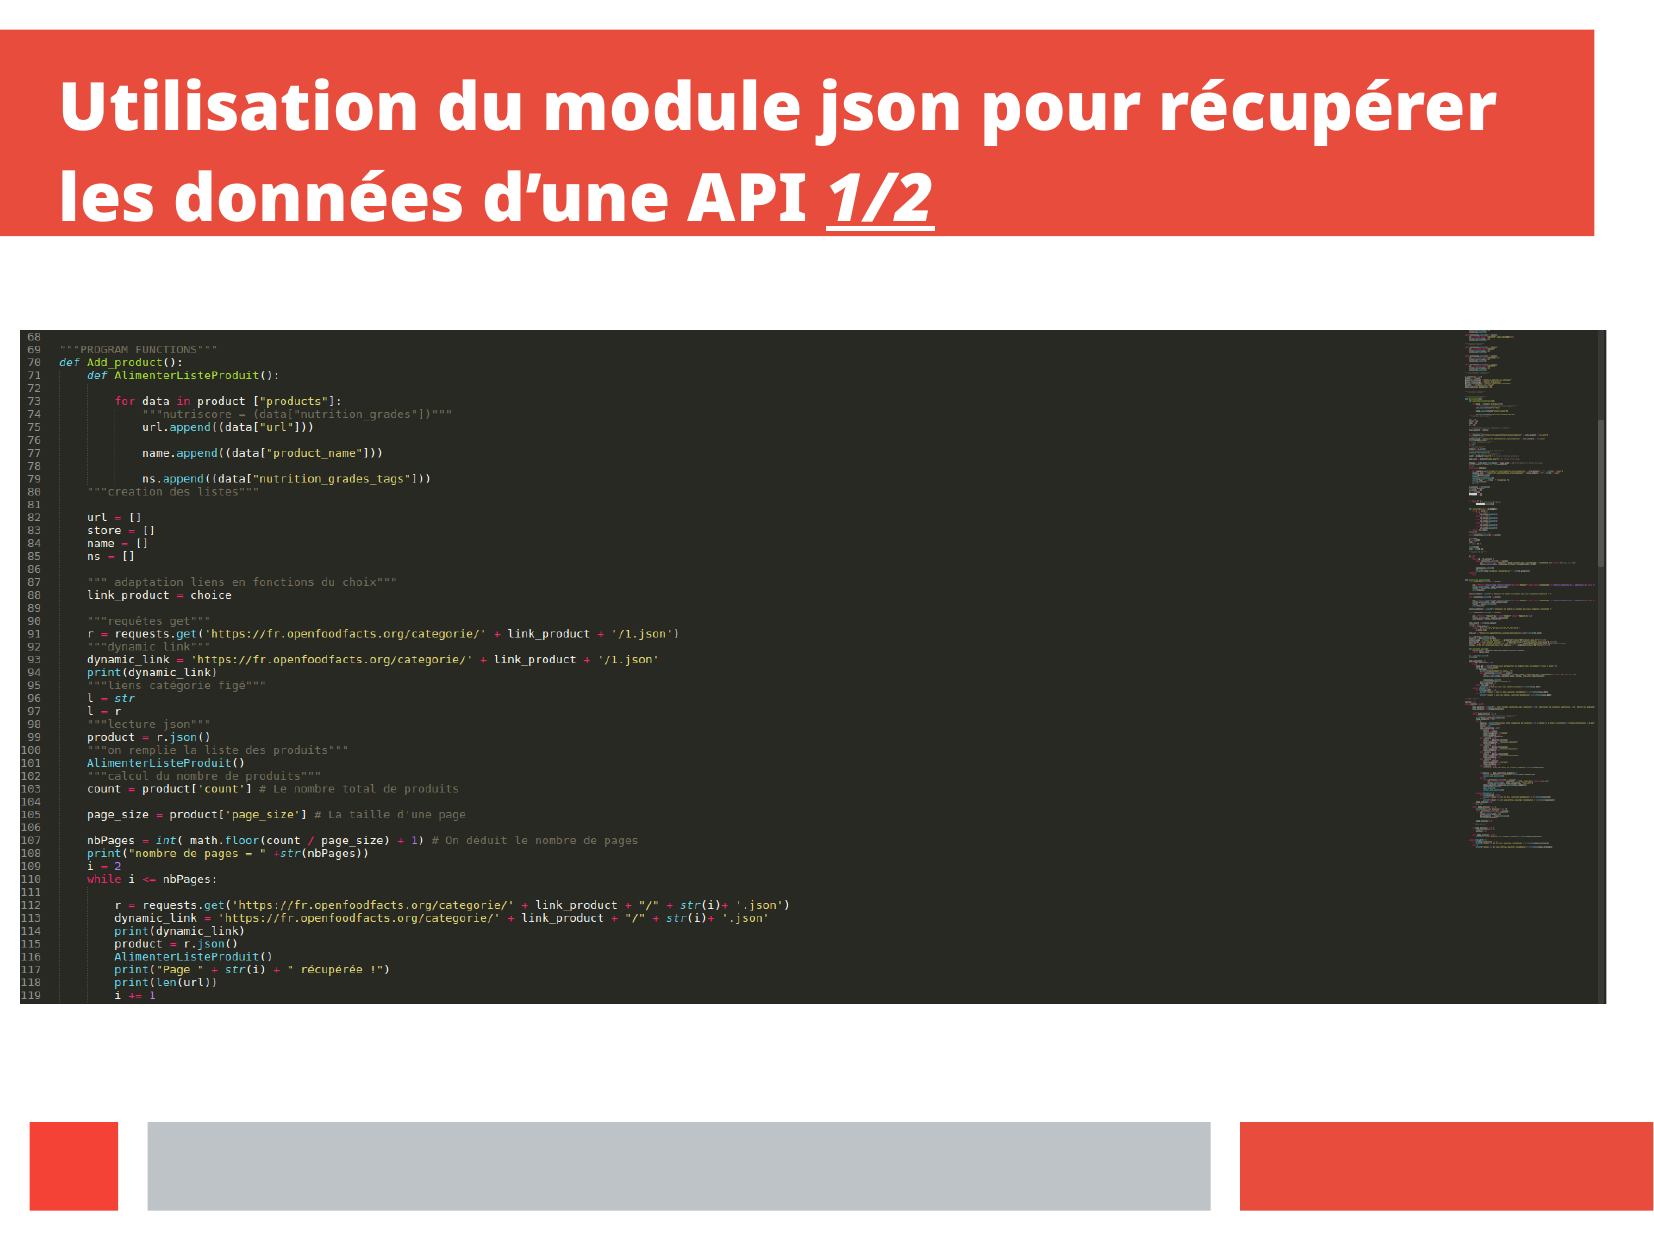

# Utilisation du module json pour récupérer les données d’une API 1/2